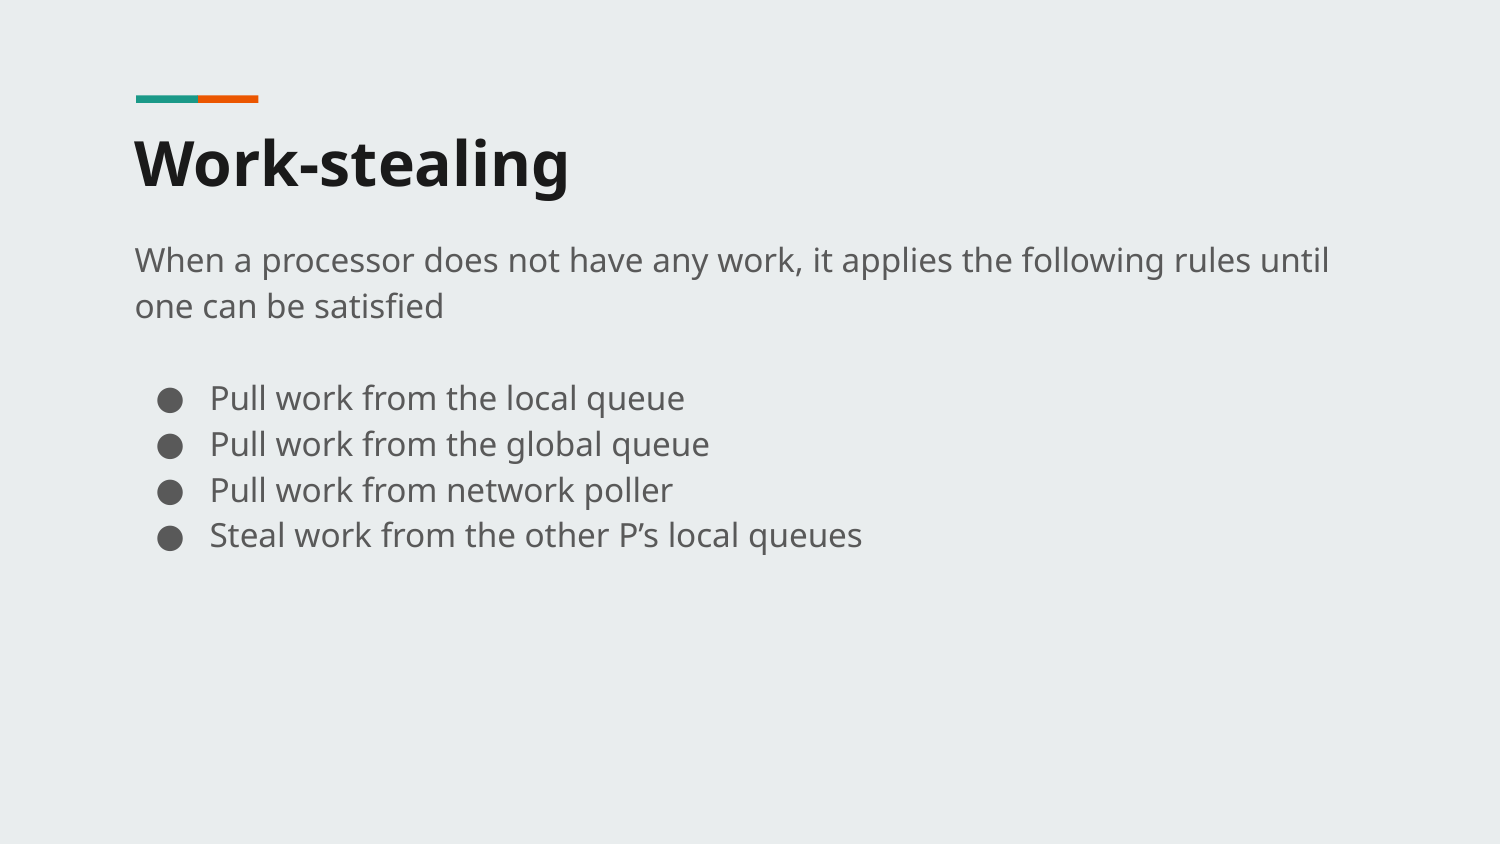

# Work-stealing
When a processor does not have any work, it applies the following rules until one can be satisfied
Pull work from the local queue
Pull work from the global queue
Pull work from network poller
Steal work from the other P’s local queues